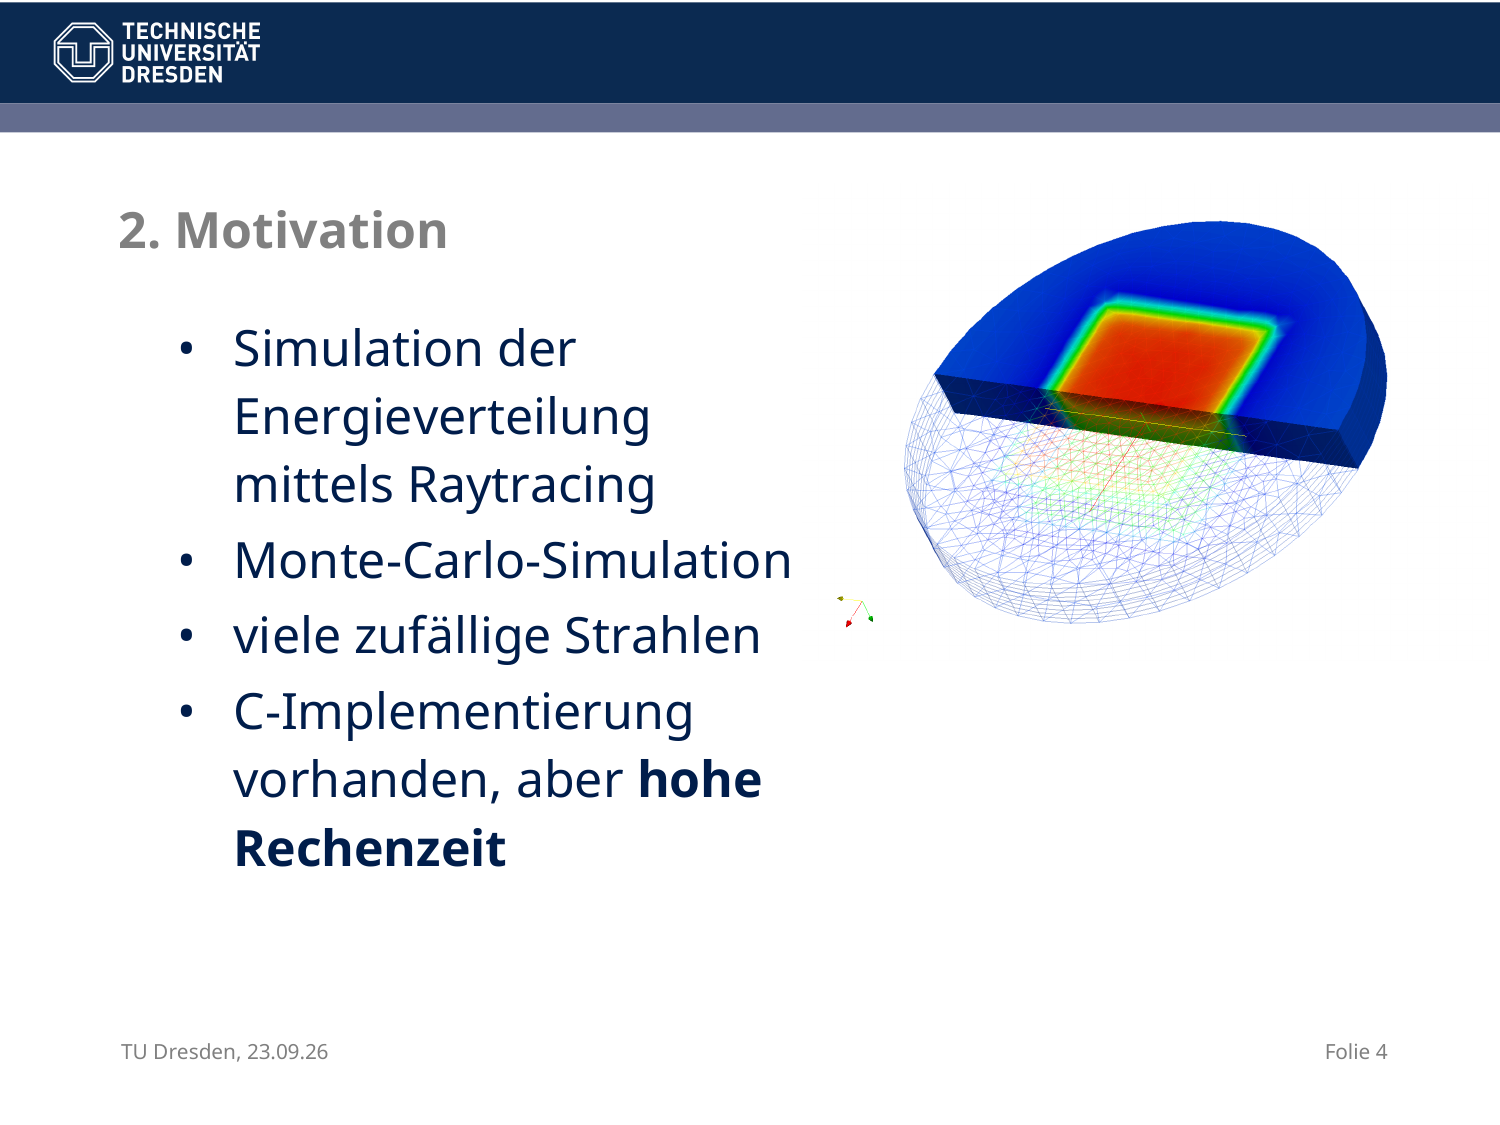

# 2. Motivation
Simulation der Energieverteilung mittels Raytracing
Monte-Carlo-Simulation
viele zufällige Strahlen
C-Implementierung vorhanden, aber hohe Rechenzeit
4